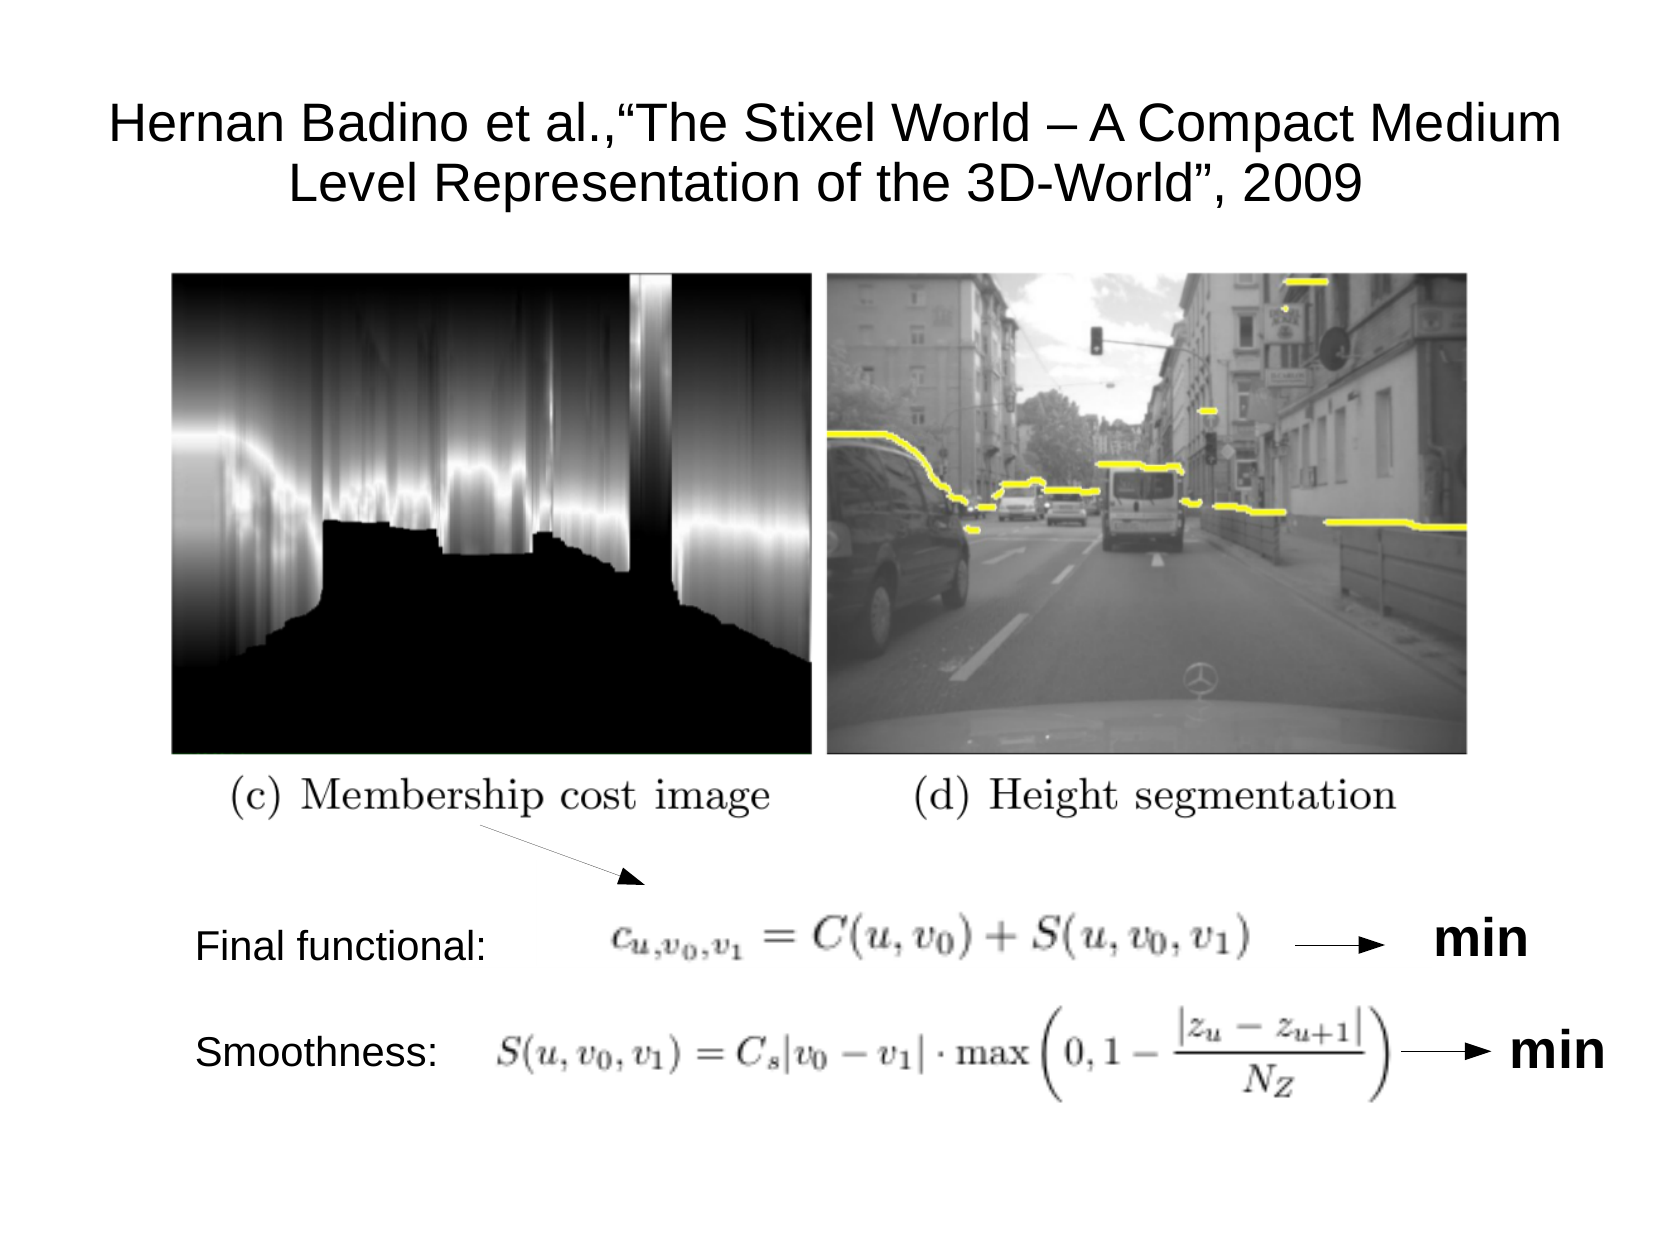

# Hernan Badino et al.,“The Stixel World – A Compact Medium Level Representation of the 3D-World”, 2009
min
Final functional:
min
Smoothness: